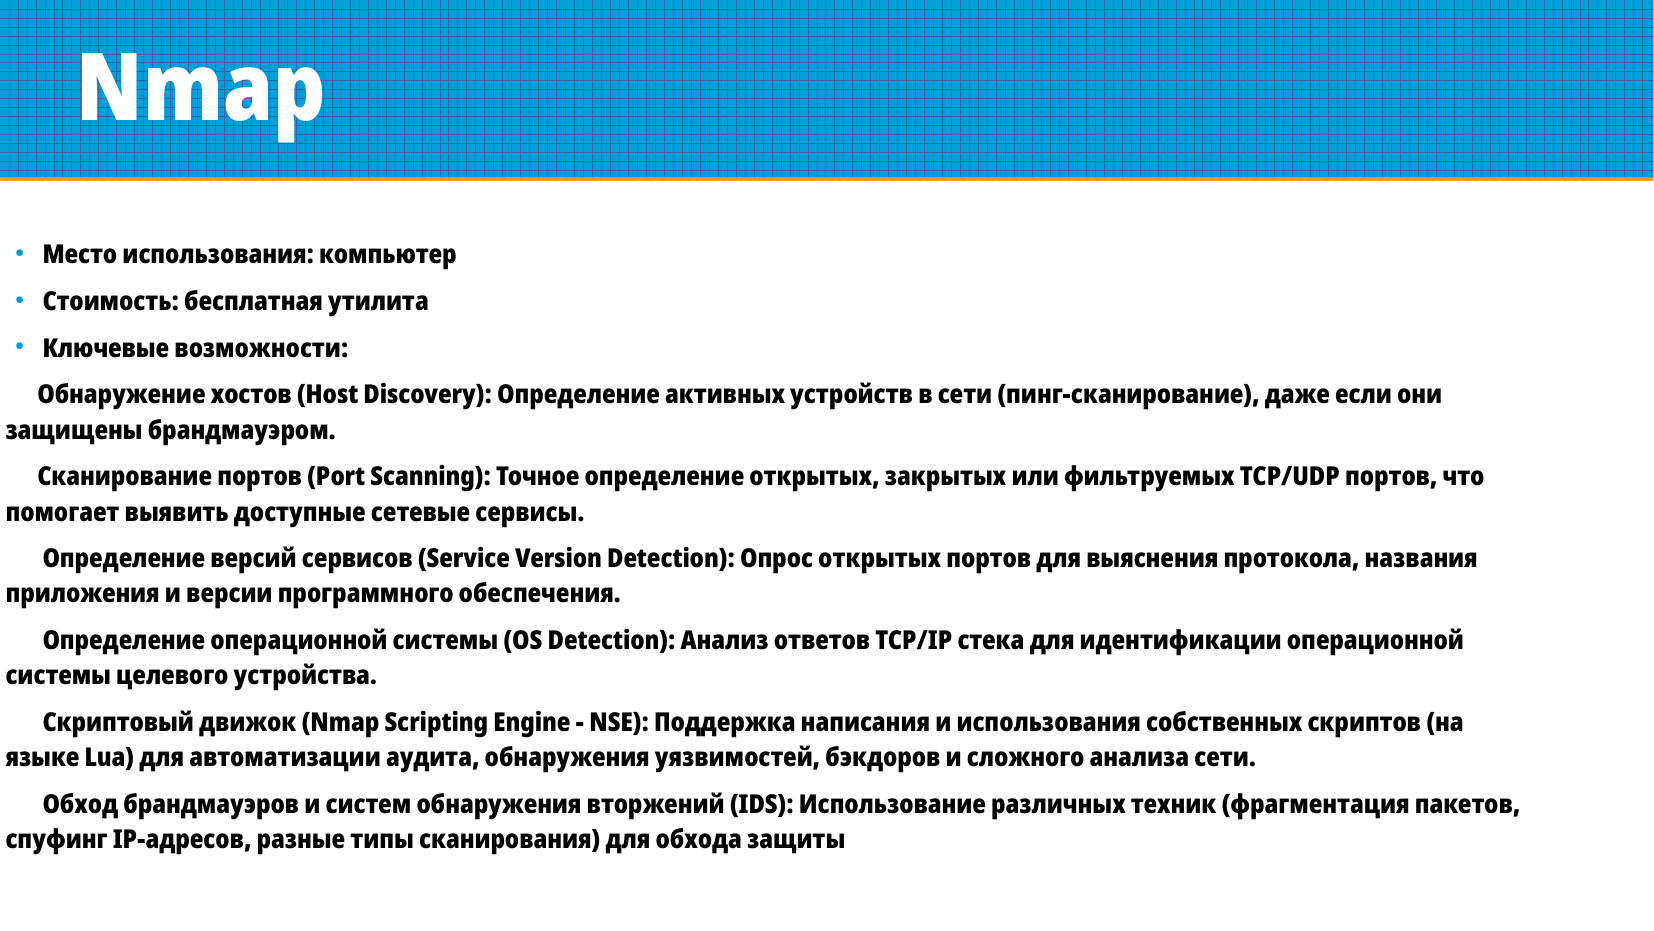

# Nmap
Место использования: компьютер
Стоимость: бесплатная утилита
Ключевые возможности:
 Обнаружение хостов (Host Discovery): Определение активных устройств в сети (пинг-сканирование), даже если они защищены брандмауэром.
 Сканирование портов (Port Scanning): Точное определение открытых, закрытых или фильтруемых TCP/UDP портов, что помогает выявить доступные сетевые сервисы.
 Определение версий сервисов (Service Version Detection): Опрос открытых портов для выяснения протокола, названия приложения и версии программного обеспечения.
 Определение операционной системы (OS Detection): Анализ ответов TCP/IP стека для идентификации операционной системы целевого устройства.
 Скриптовый движок (Nmap Scripting Engine - NSE): Поддержка написания и использования собственных скриптов (на языке Lua) для автоматизации аудита, обнаружения уязвимостей, бэкдоров и сложного анализа сети.
 Обход брандмауэров и систем обнаружения вторжений (IDS): Использование различных техник (фрагментация пакетов, спуфинг IP-адресов, разные типы сканирования) для обхода защиты